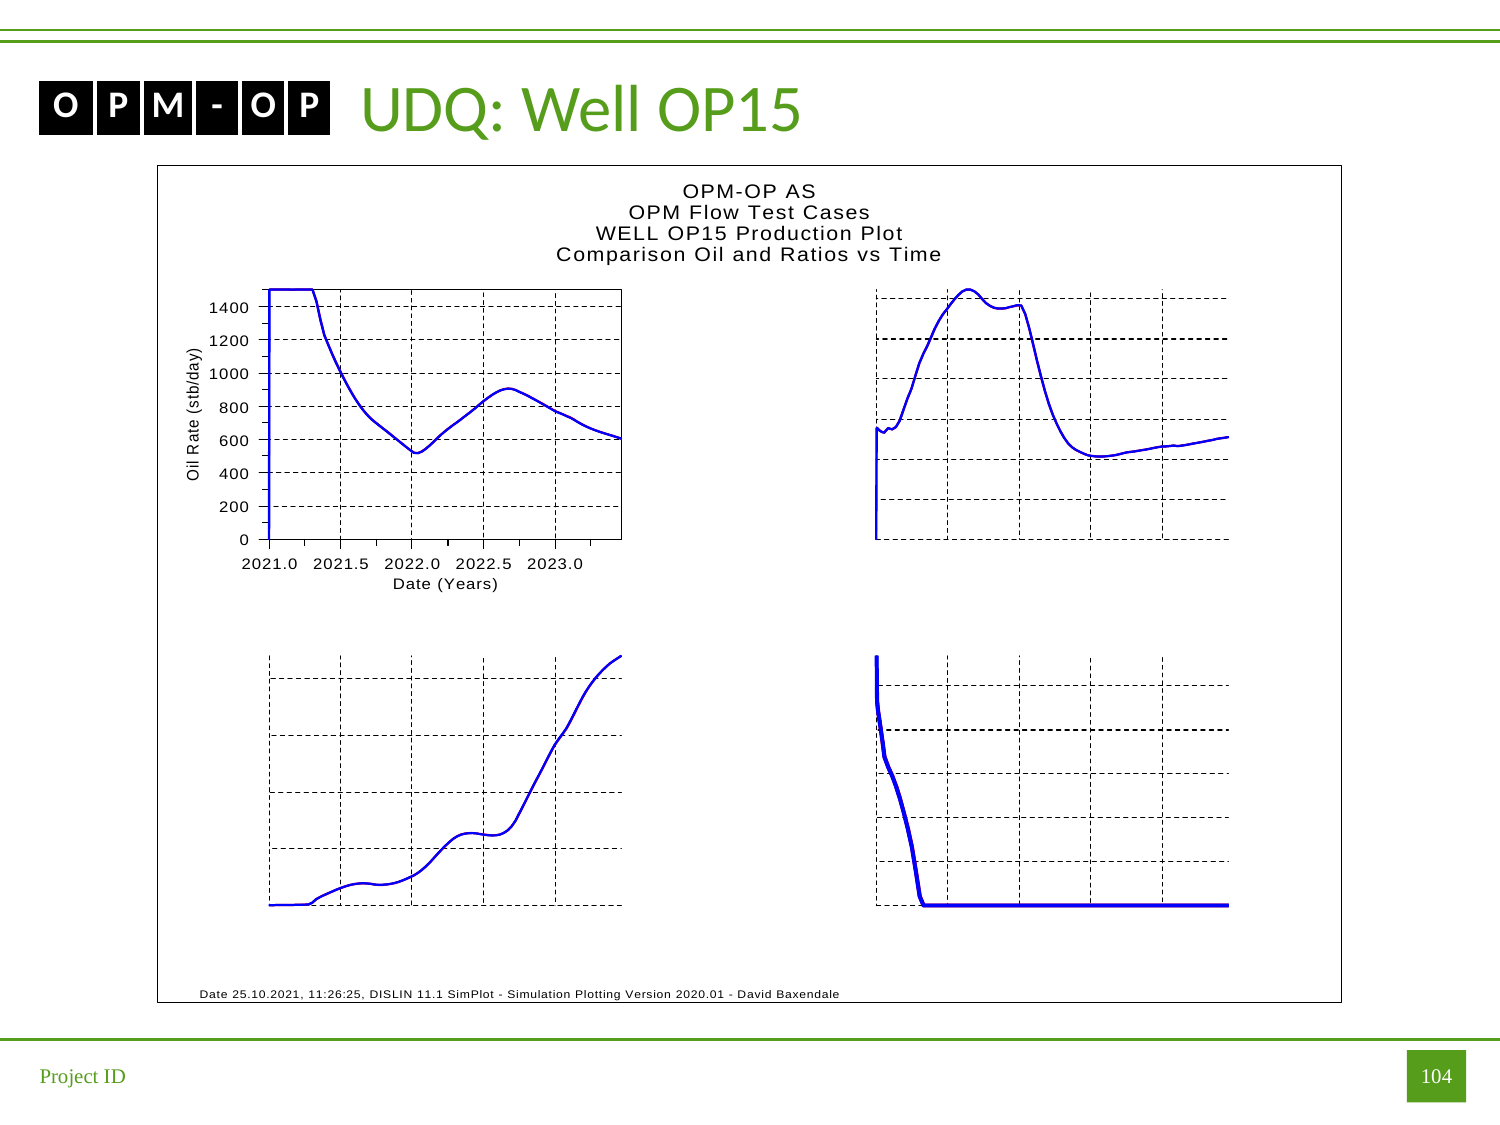

# UDQ: well OP15
Project ID
104